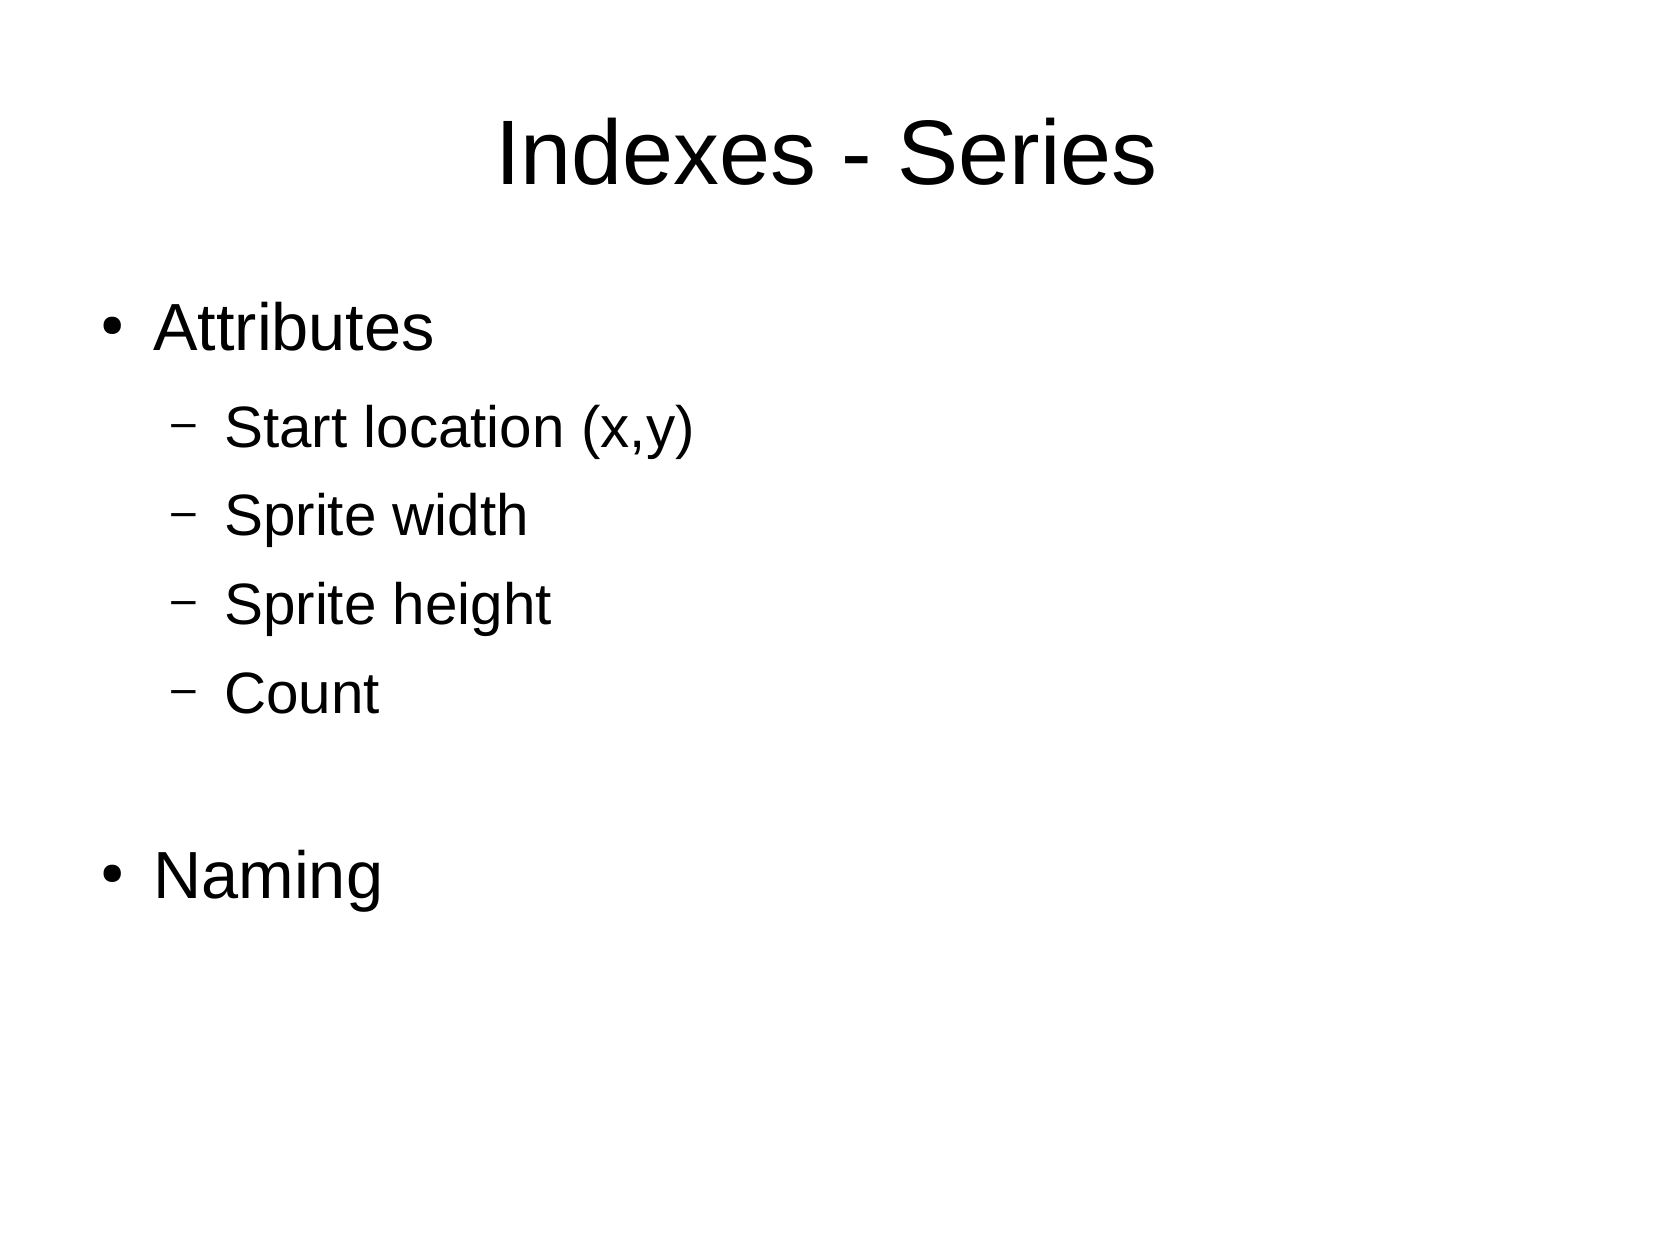

# Indexes - Series
Attributes
Start location (x,y)
Sprite width
Sprite height
Count
Naming